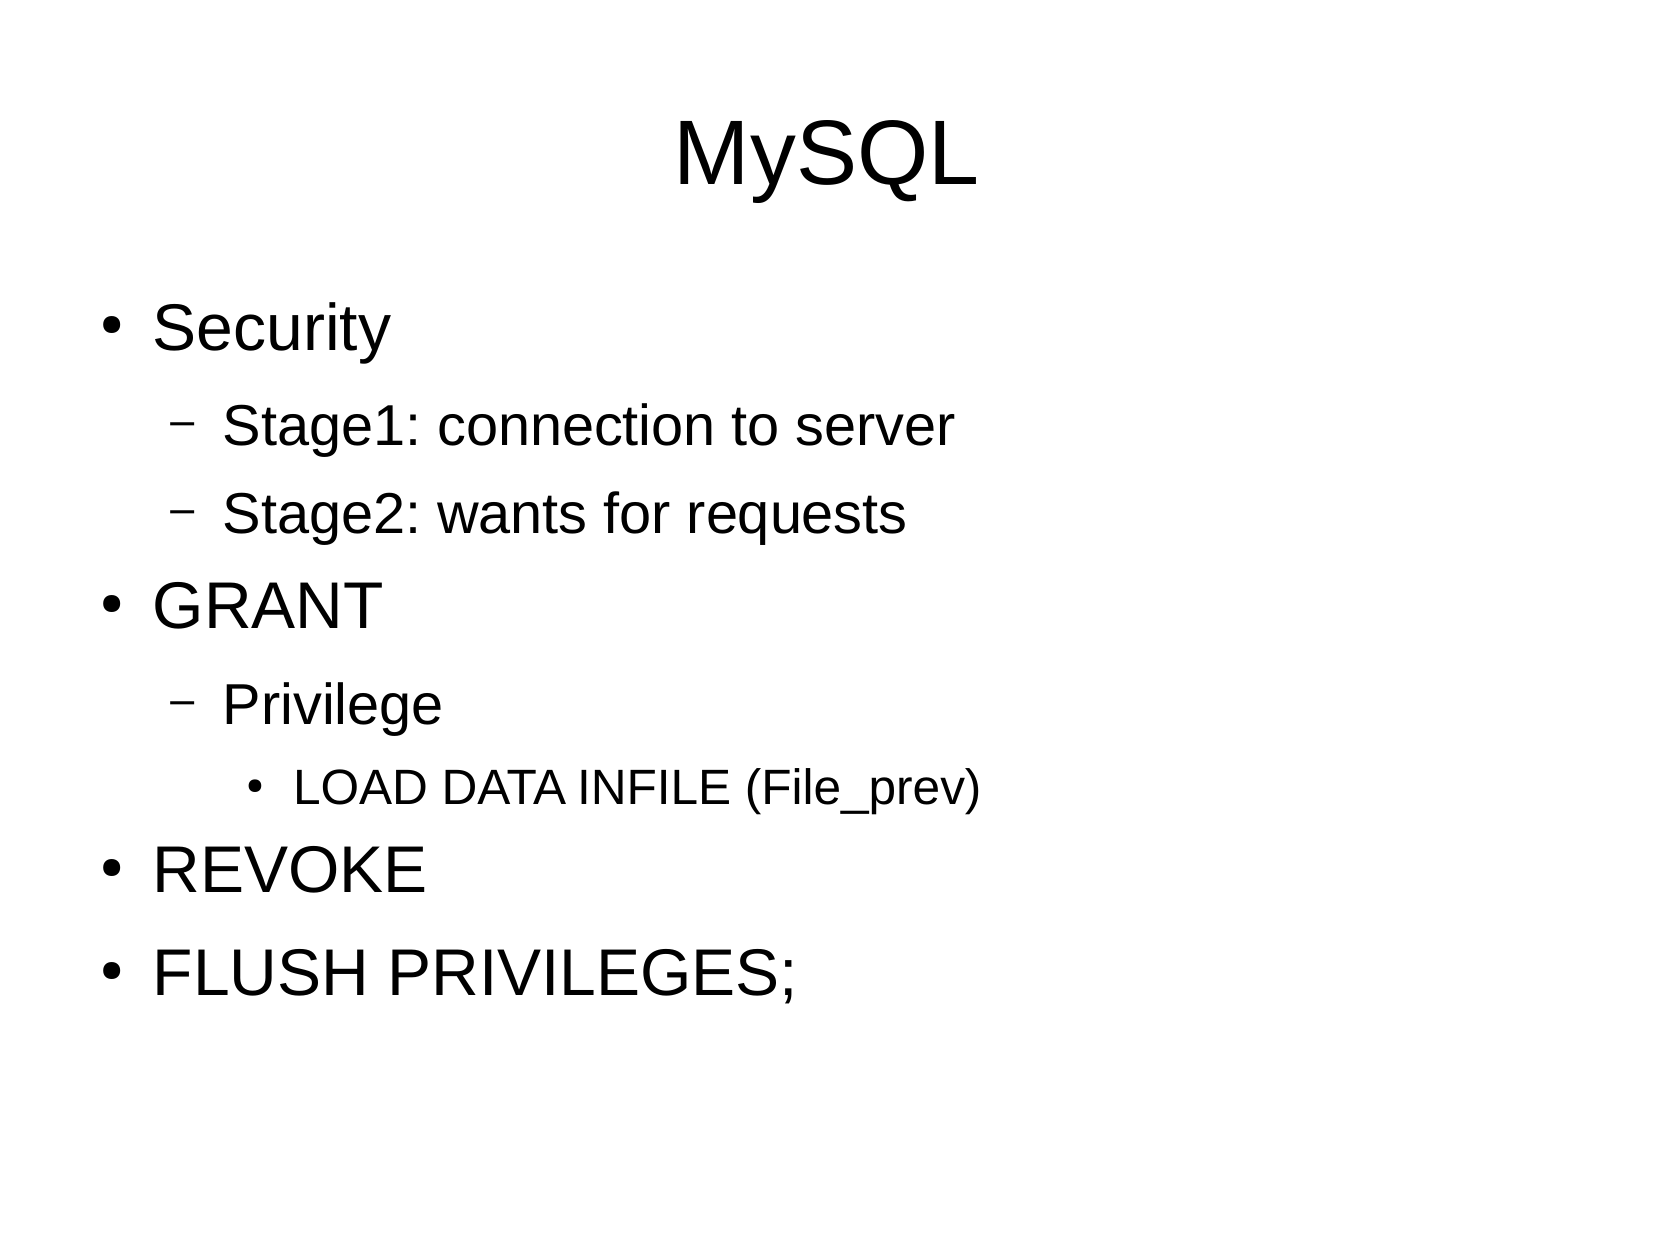

# MySQL
Security
Stage1: connection to server
Stage2: wants for requests
GRANT
Privilege
LOAD DATA INFILE (File_prev)
REVOKE
FLUSH PRIVILEGES;